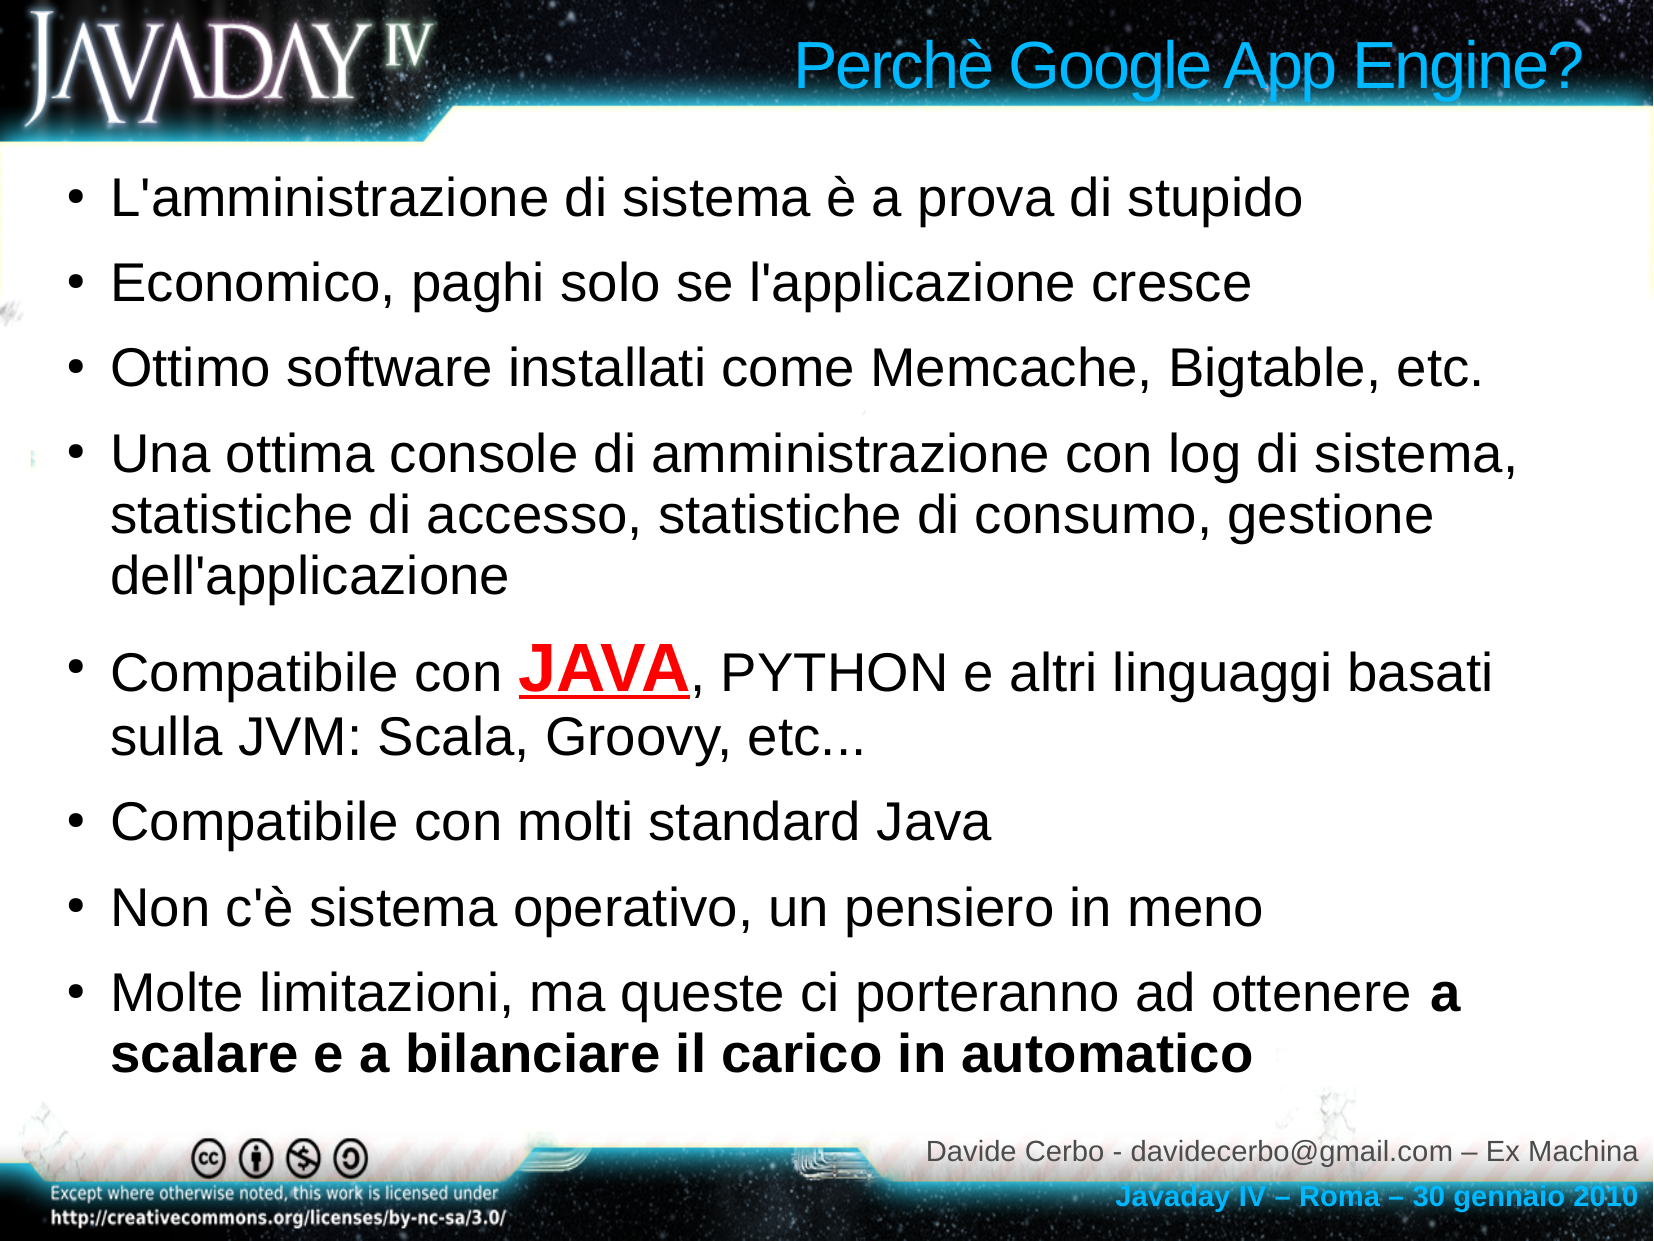

# Perchè Google App Engine?
L'amministrazione di sistema è a prova di stupido
Economico, paghi solo se l'applicazione cresce
Ottimo software installati come Memcache, Bigtable, etc.
Una ottima console di amministrazione con log di sistema, statistiche di accesso, statistiche di consumo, gestione dell'applicazione
Compatibile con JAVA, PYTHON e altri linguaggi basati sulla JVM: Scala, Groovy, etc...
Compatibile con molti standard Java
Non c'è sistema operativo, un pensiero in meno
Molte limitazioni, ma queste ci porteranno ad ottenere a scalare e a bilanciare il carico in automatico